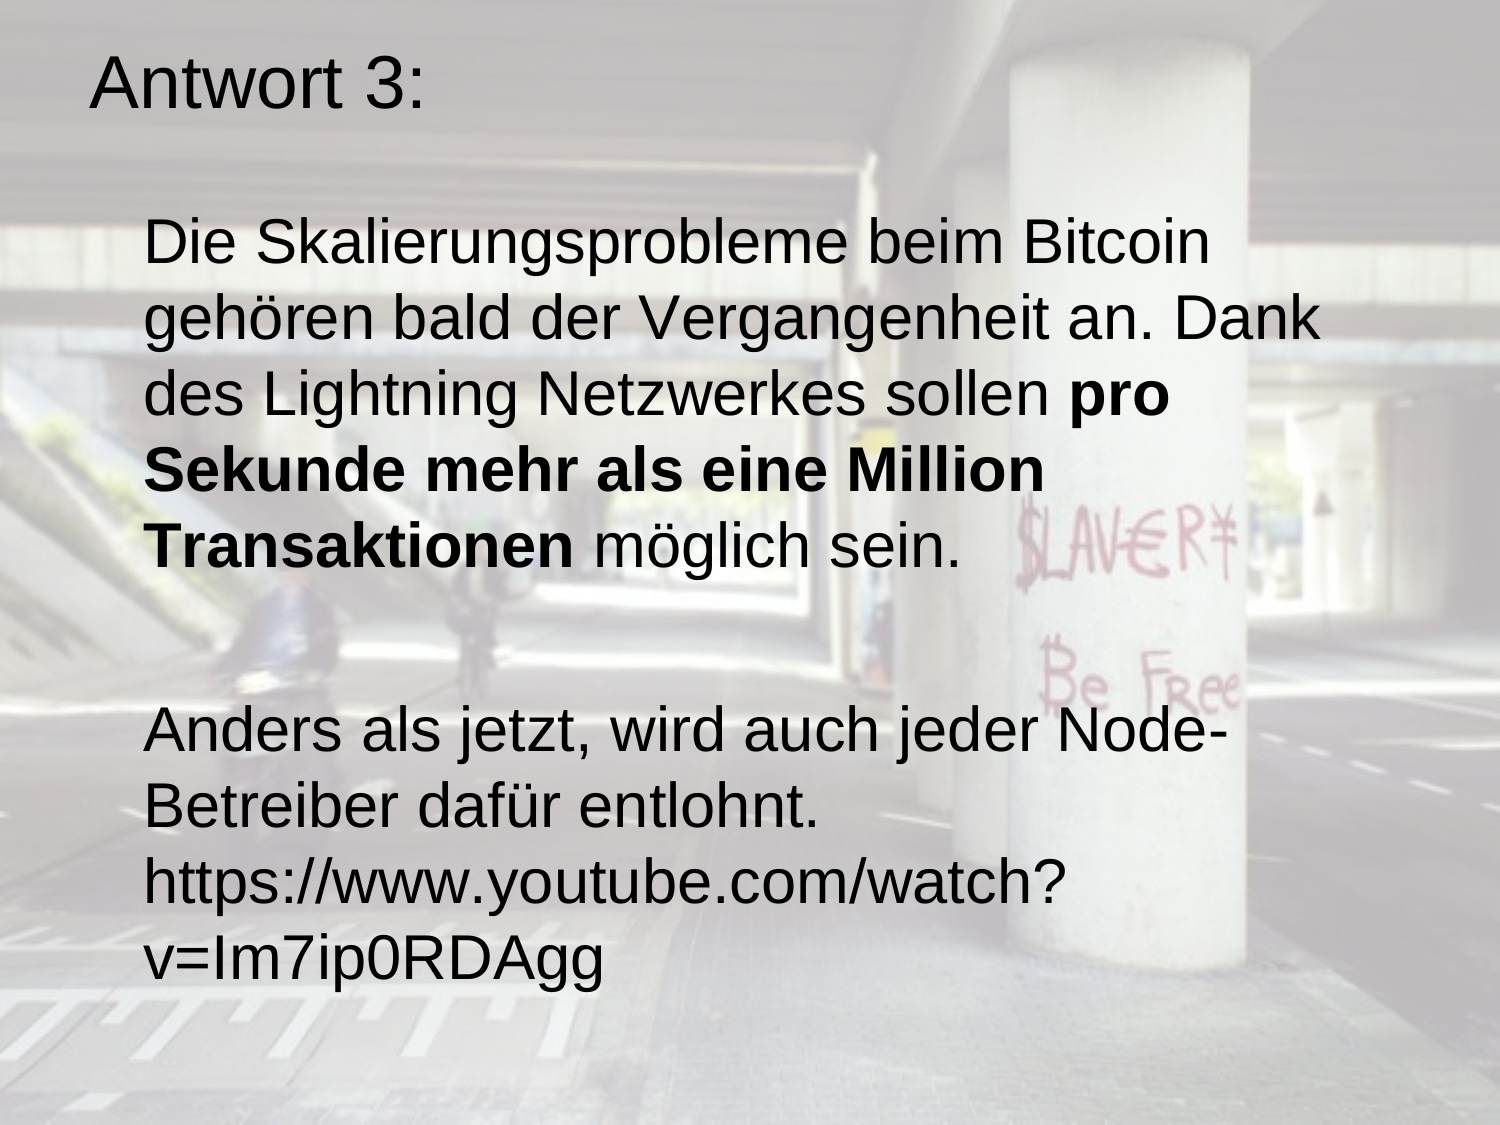

# Antwort 3:
Die Skalierungsprobleme beim Bitcoin gehören bald der Vergangenheit an. Dank des Lightning Netzwerkes sollen pro Sekunde mehr als eine Million Transaktionen möglich sein.
Anders als jetzt, wird auch jeder Node-Betreiber dafür entlohnt. https://www.youtube.com/watch?v=Im7ip0RDAgg